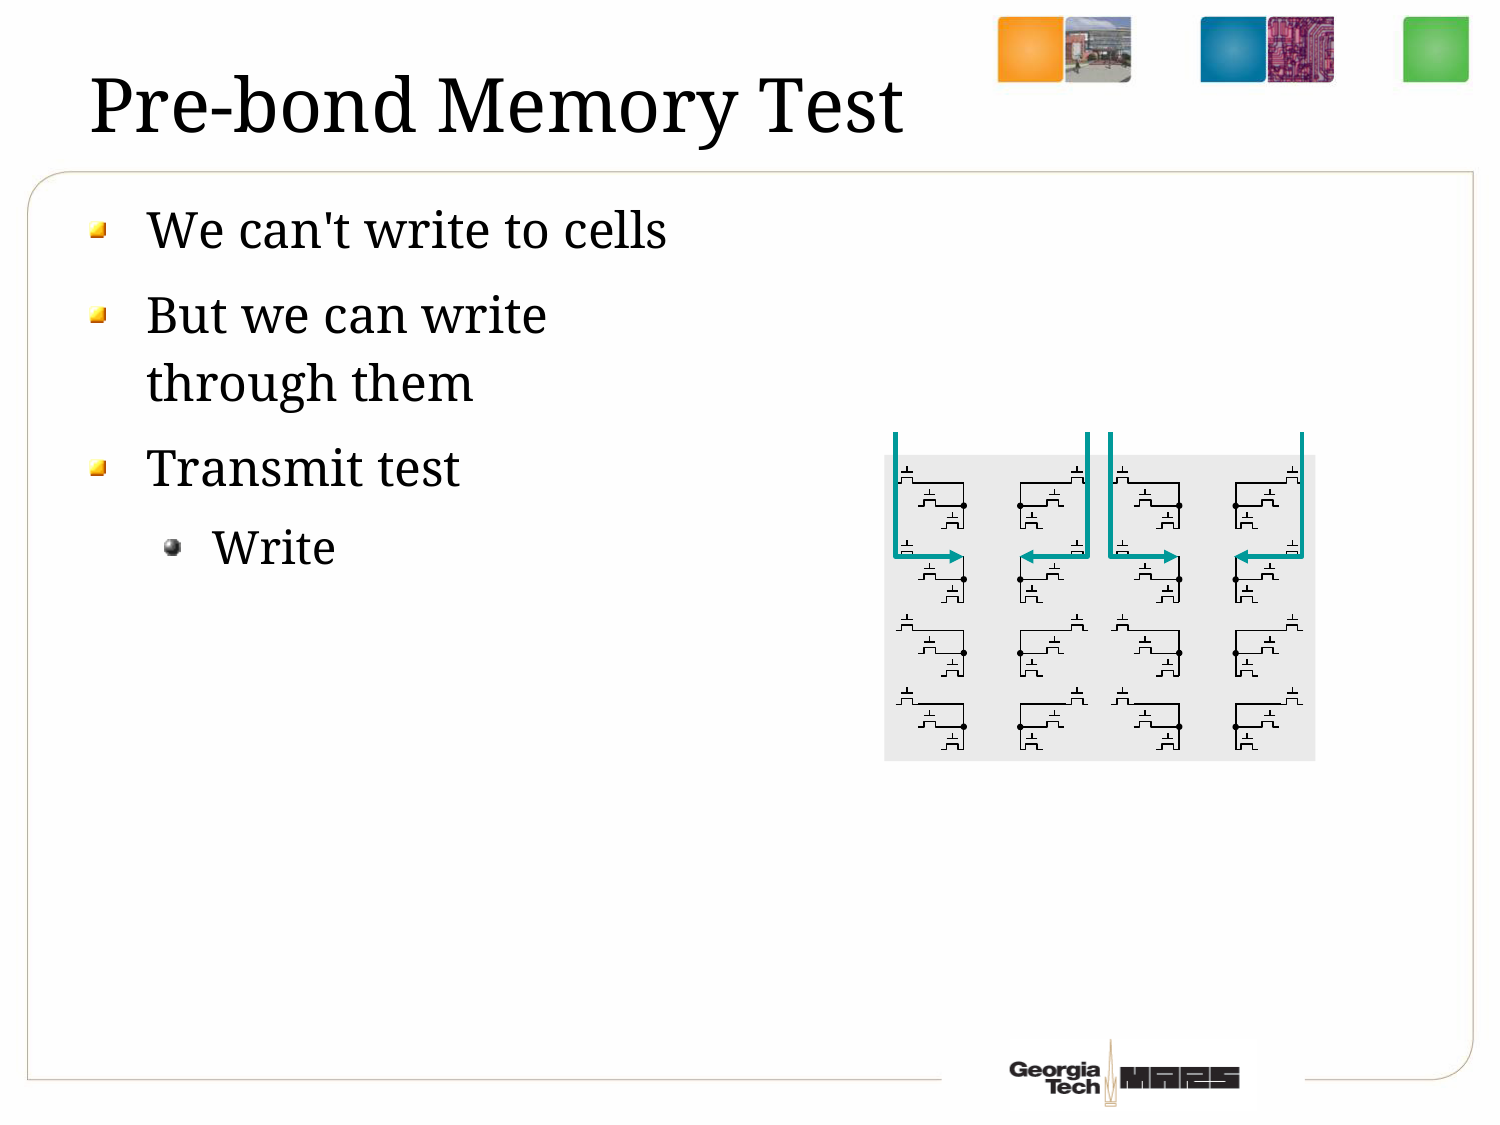

# Pre-bond Memory Test
We can't write to cells
But we can write through them
Transmit test
Write